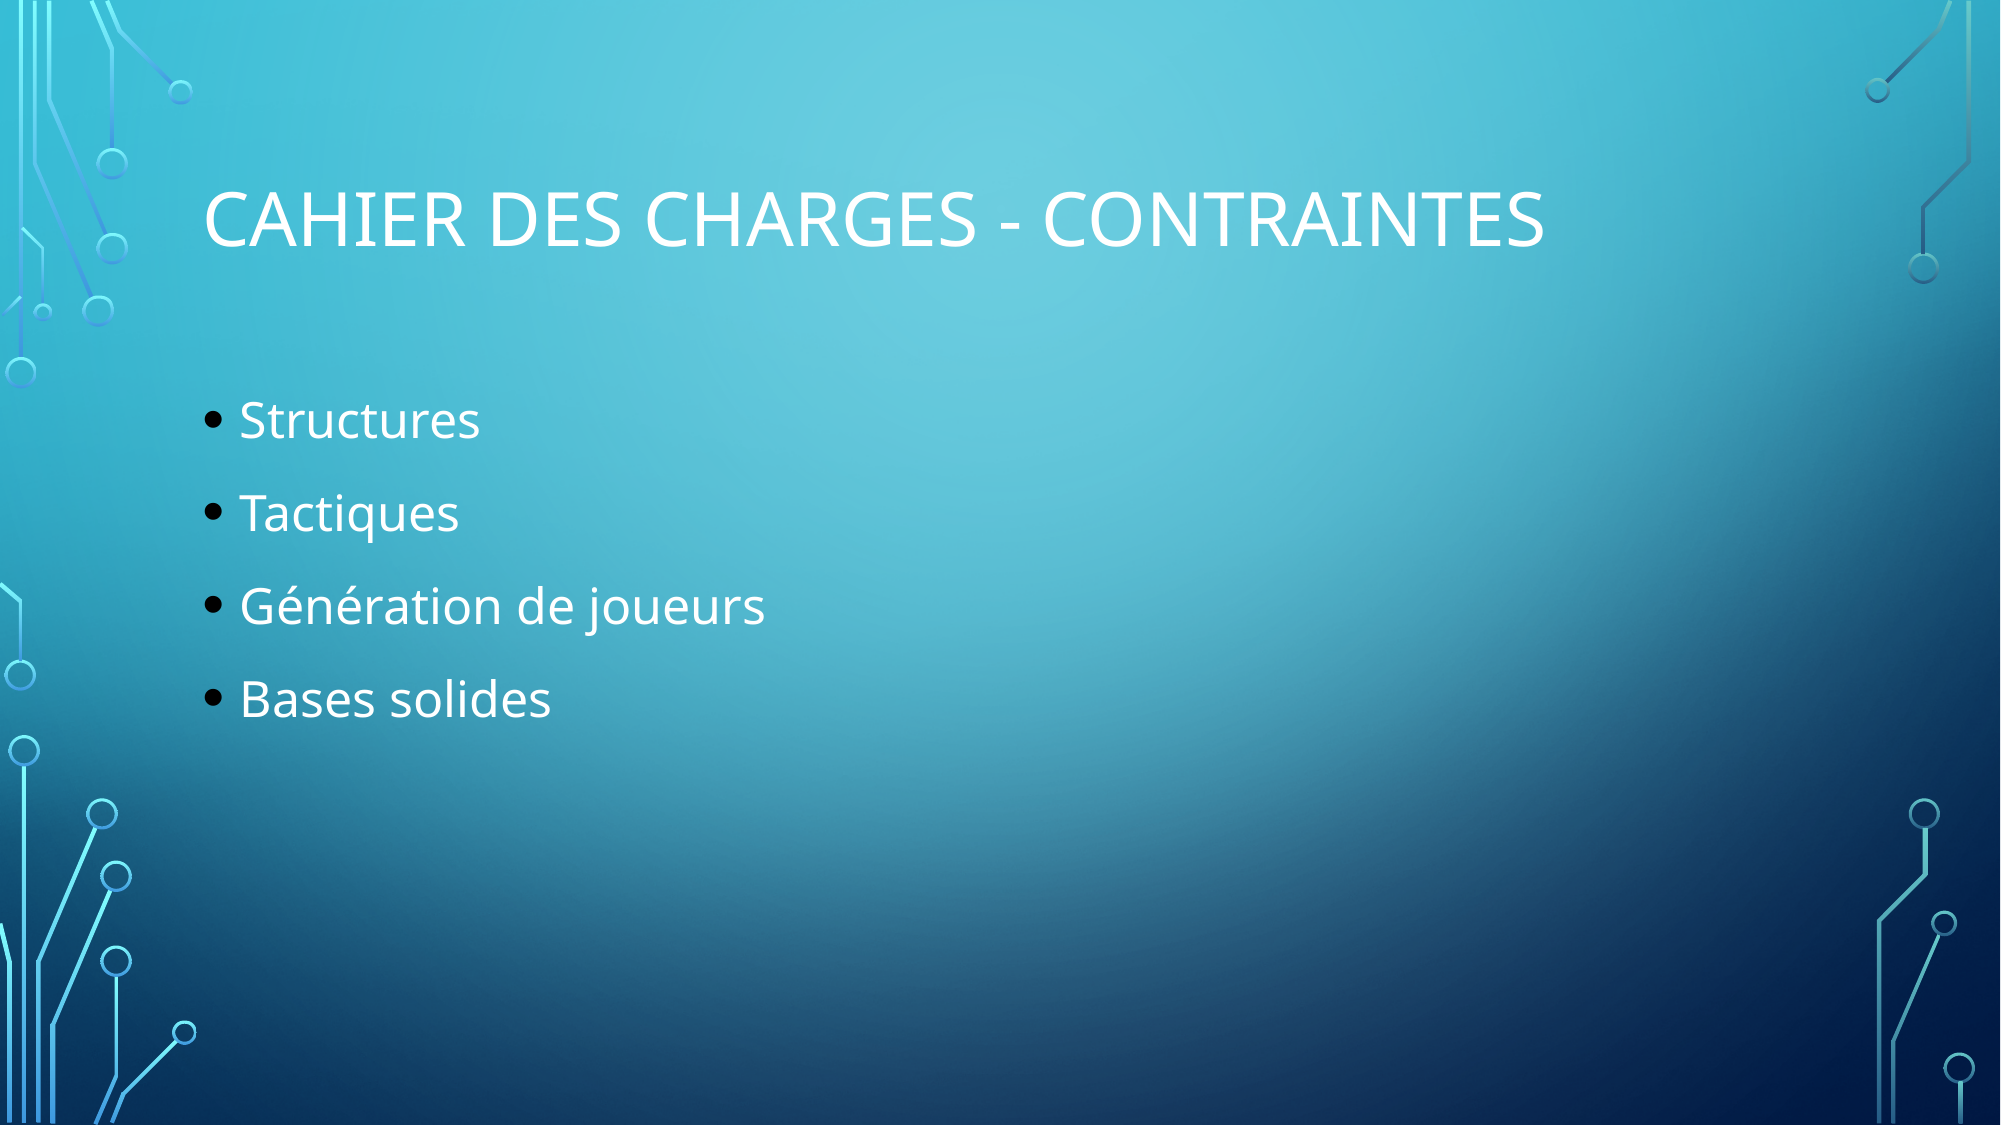

# CAHIER DES CHARGES - CONTRAINTES
Structures
Tactiques
Génération de joueurs
Bases solides